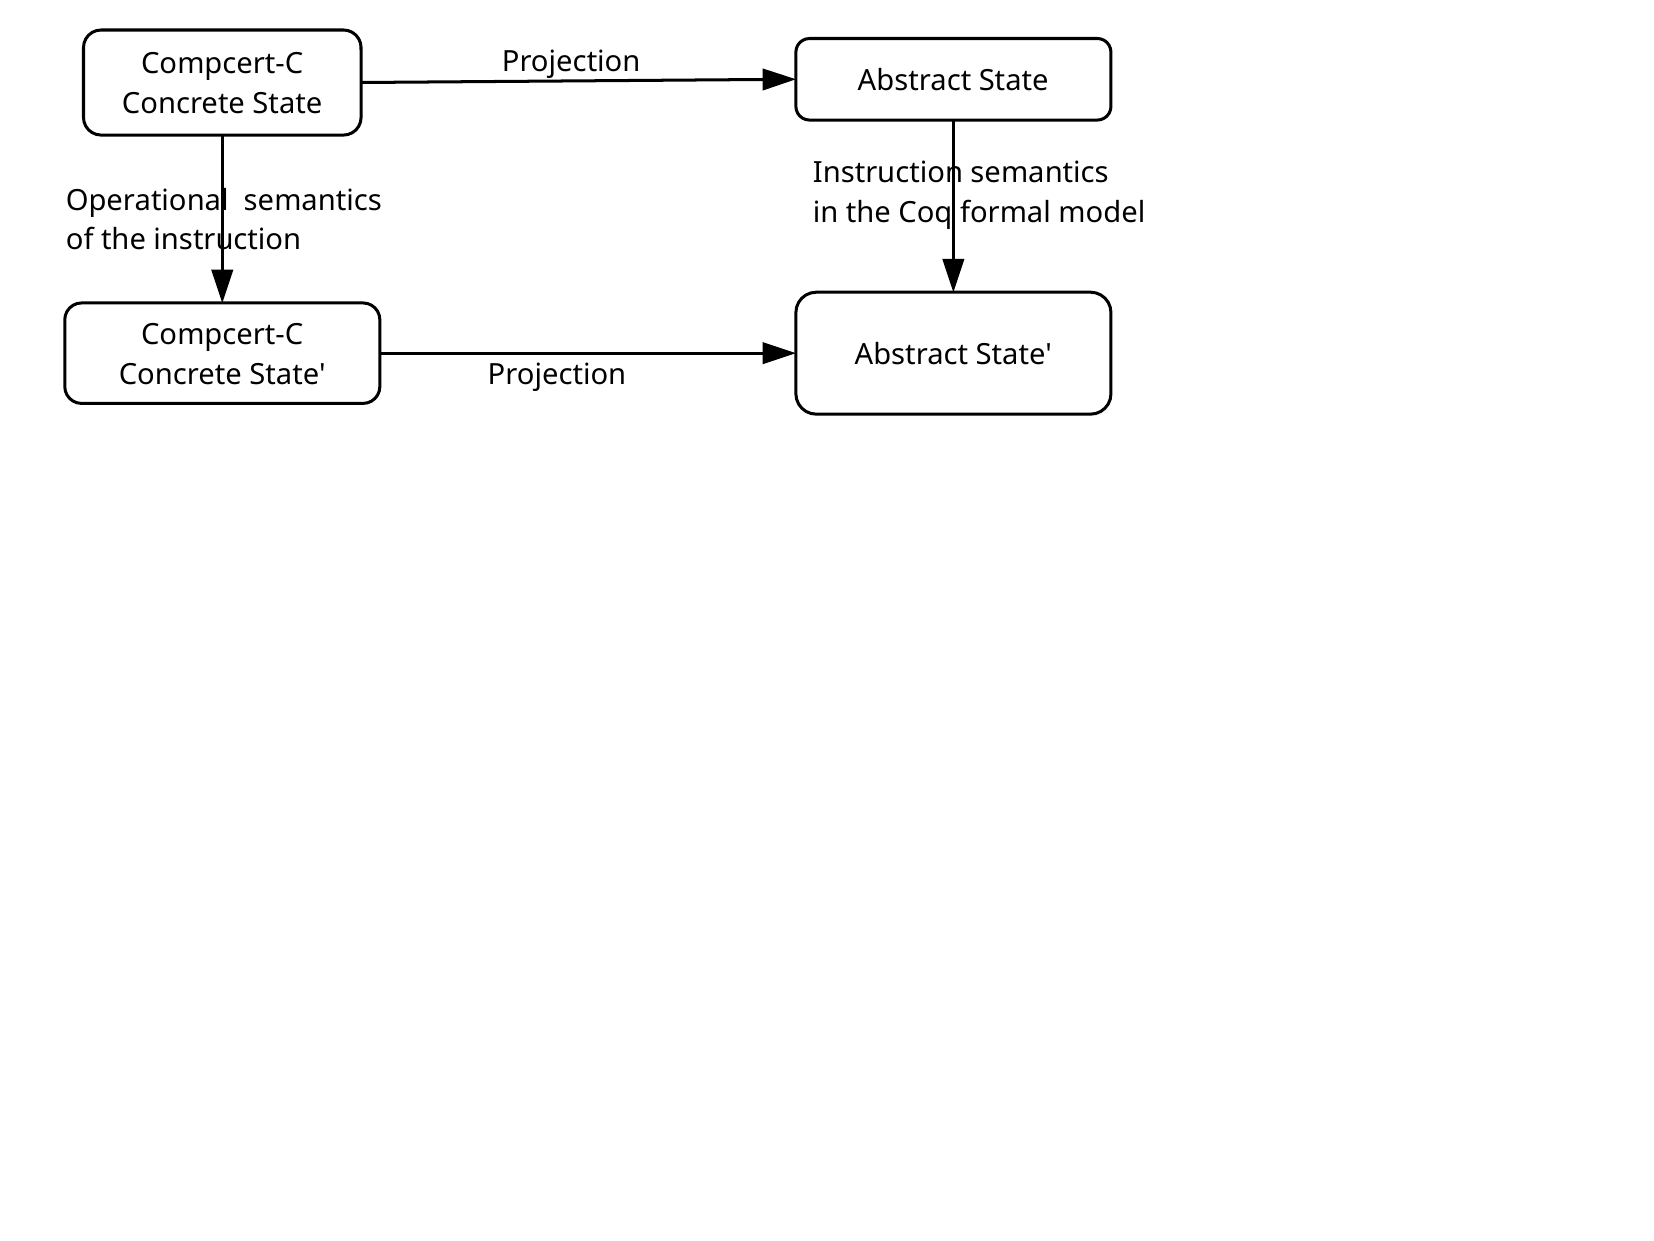

Compcert-C Concrete State
Projection
Abstract State
Instruction semantics
in the Coq formal model
Operational semantics of the instruction
Abstract State'
Compcert-C Concrete State'
Projection